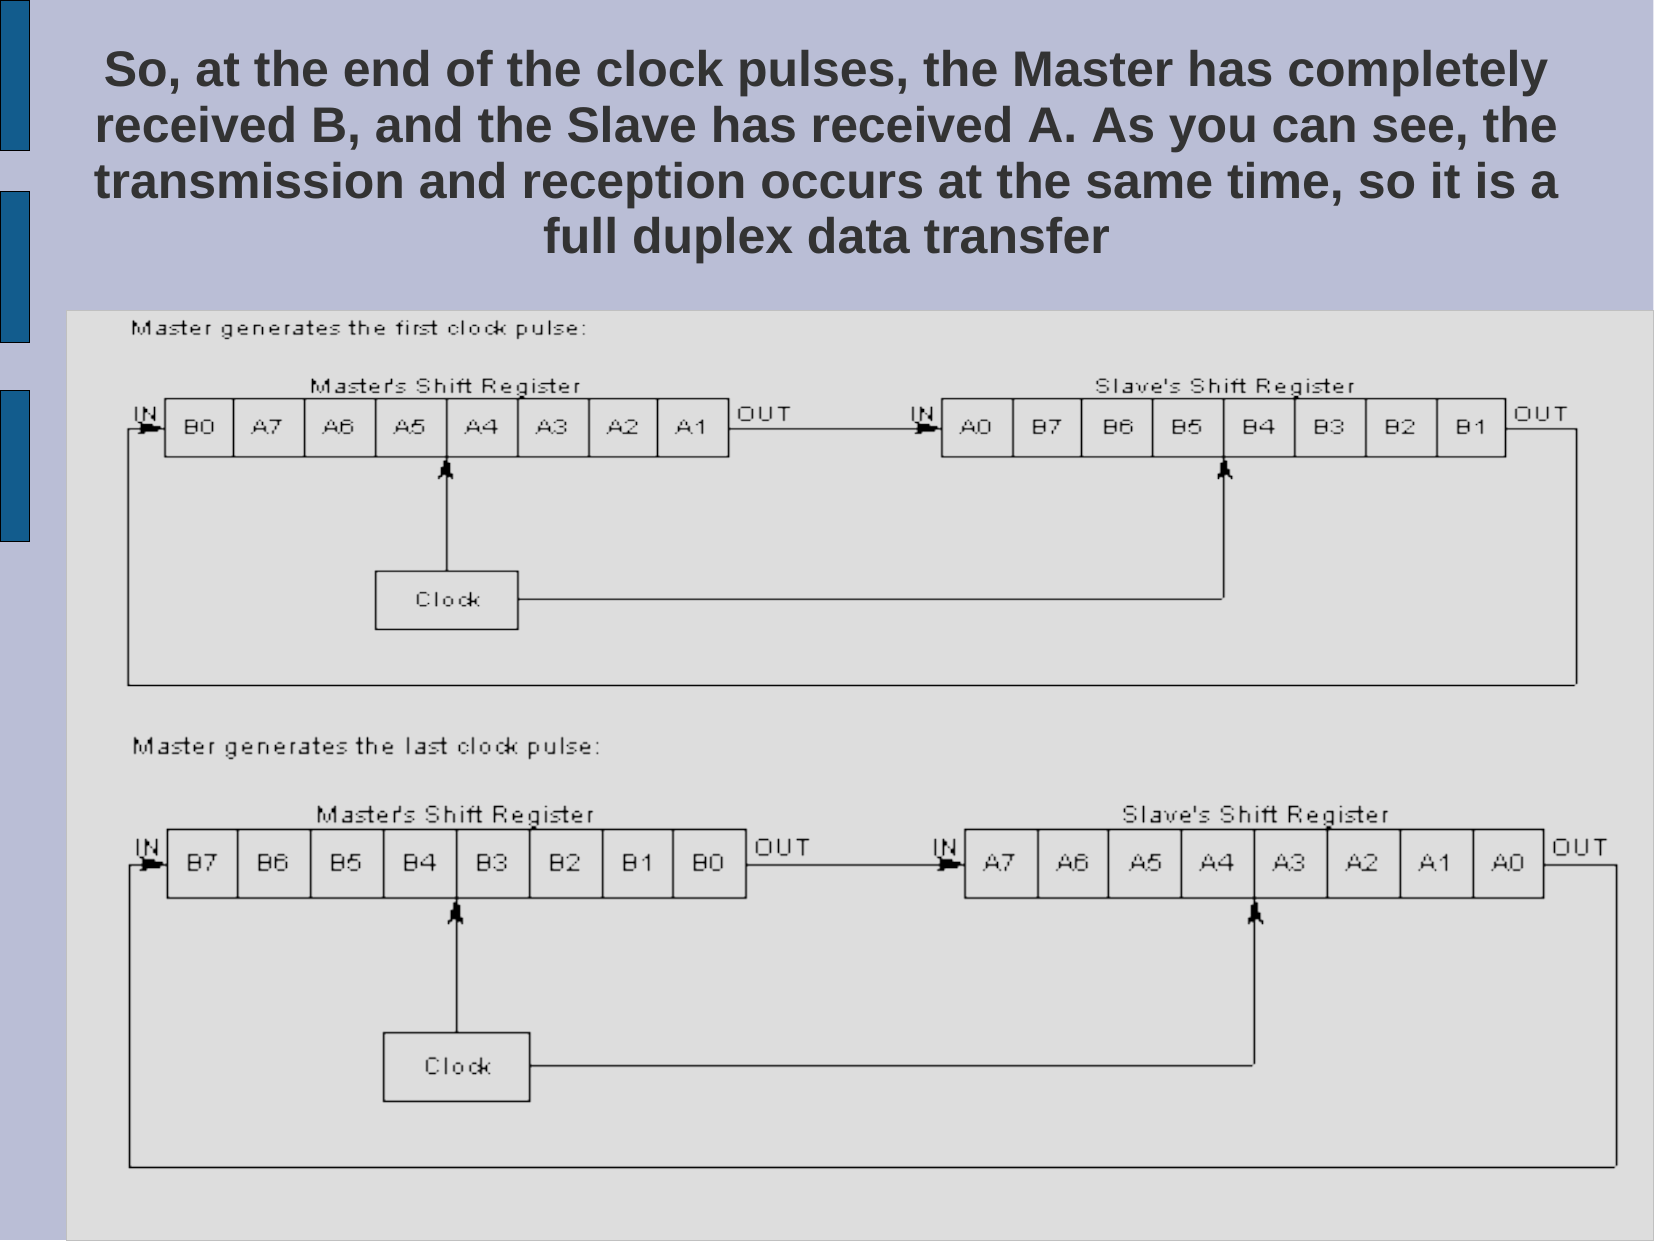

# So, at the end of the clock pulses, the Master has completely received B, and the Slave has received A. As you can see, the transmission and reception occurs at the same time, so it is a full duplex data transfer